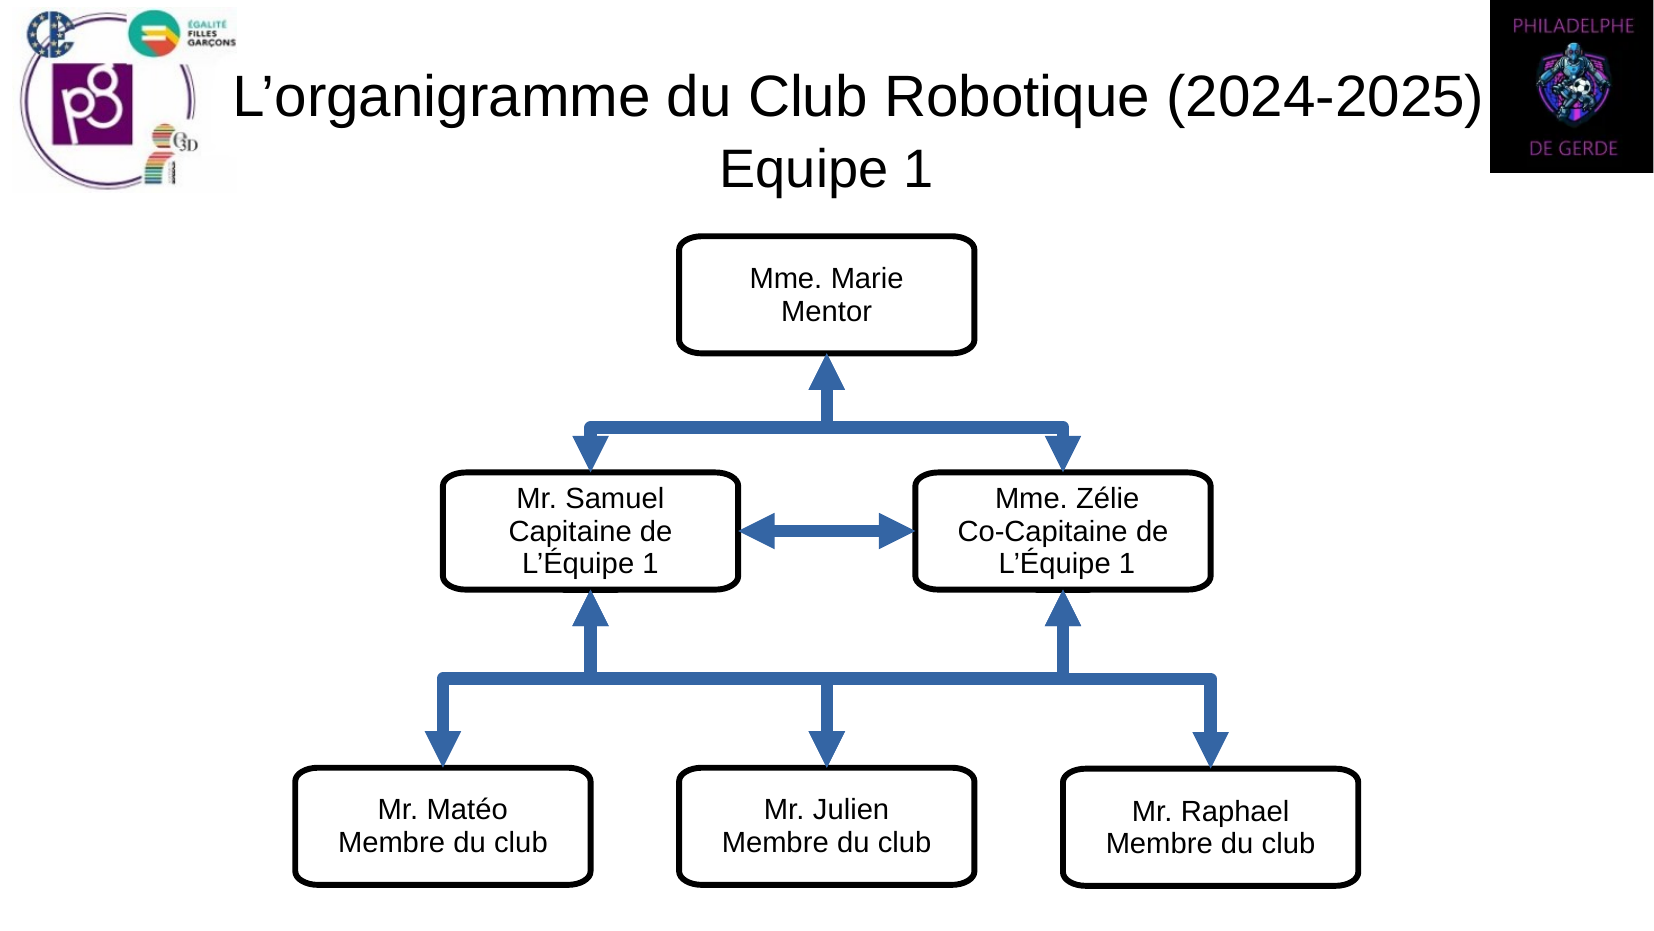

# L’organigramme du Club Robotique (2024-2025)
Equipe 1
Mme. Marie
Mentor
Mr. Samuel
Capitaine de
L’Équipe 1
 Mme. Zélie
Co-Capitaine de
 L’Équipe 1
Mr. Matéo
Membre du club
Mr. Julien
Membre du club
Mr. Raphael
Membre du club